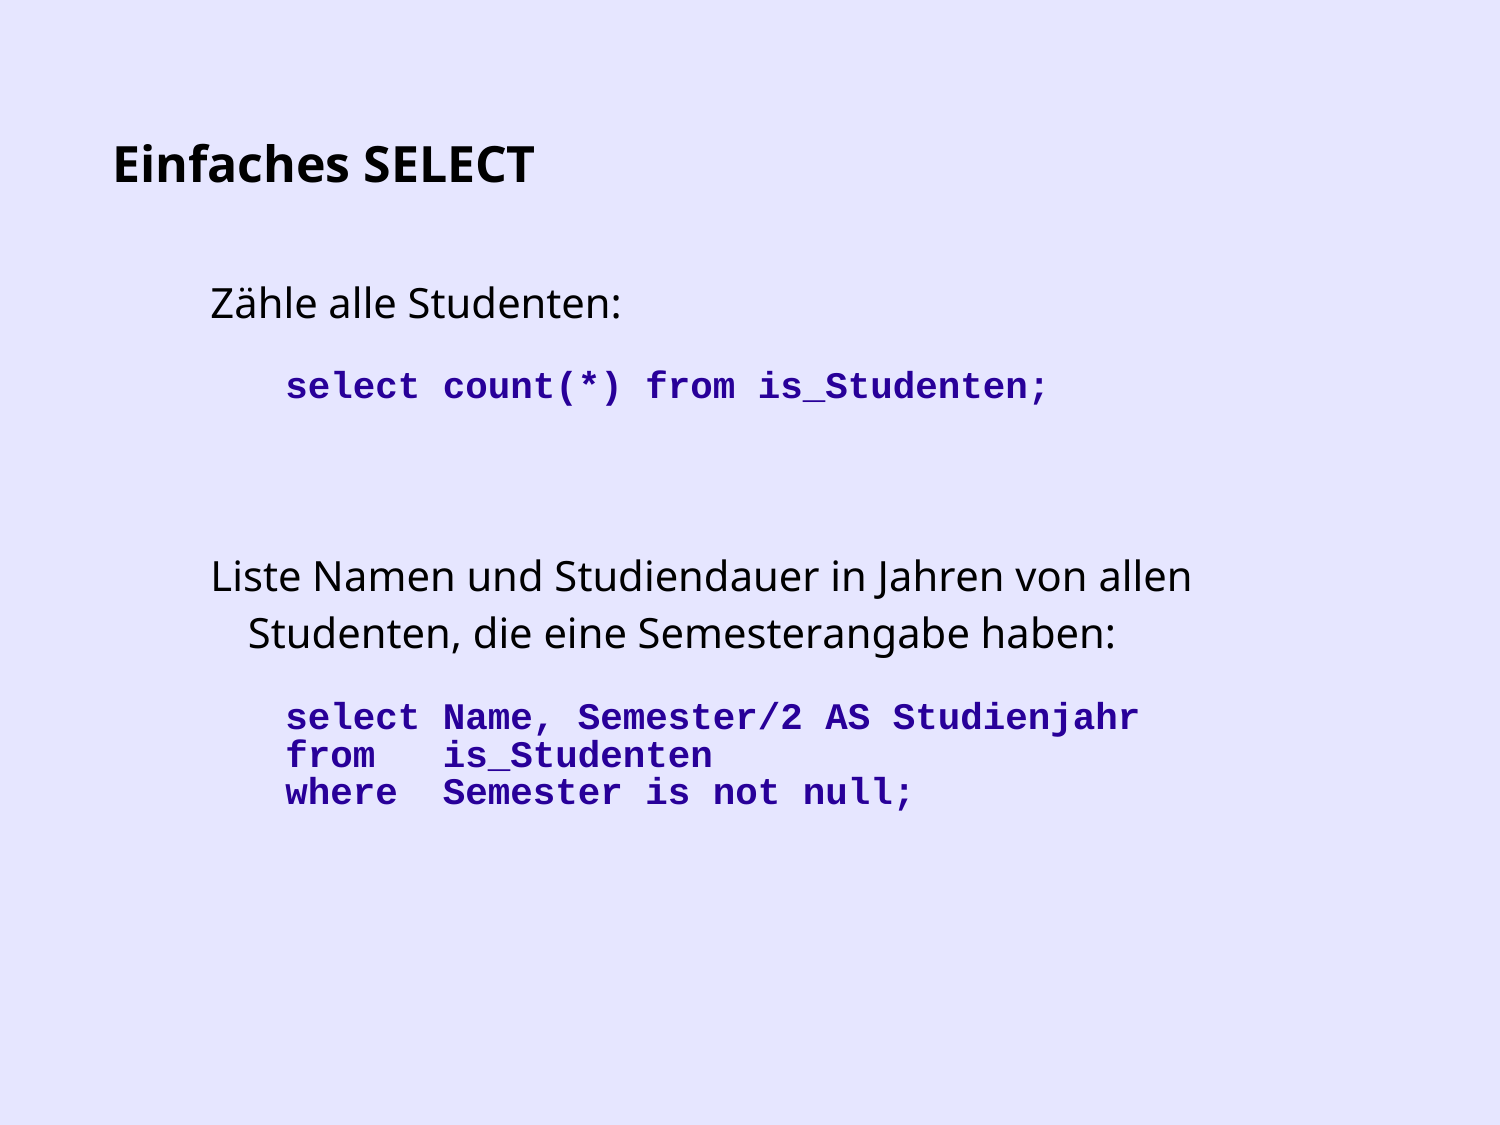

# Einfaches SELECT
Zähle alle Studenten:
select count(*) from is_Studenten;
Liste Namen und Studiendauer in Jahren von allen Studenten, die eine Semesterangabe haben:
select Name, Semester/2 AS Studienjahr
from is_Studenten
where Semester is not null;